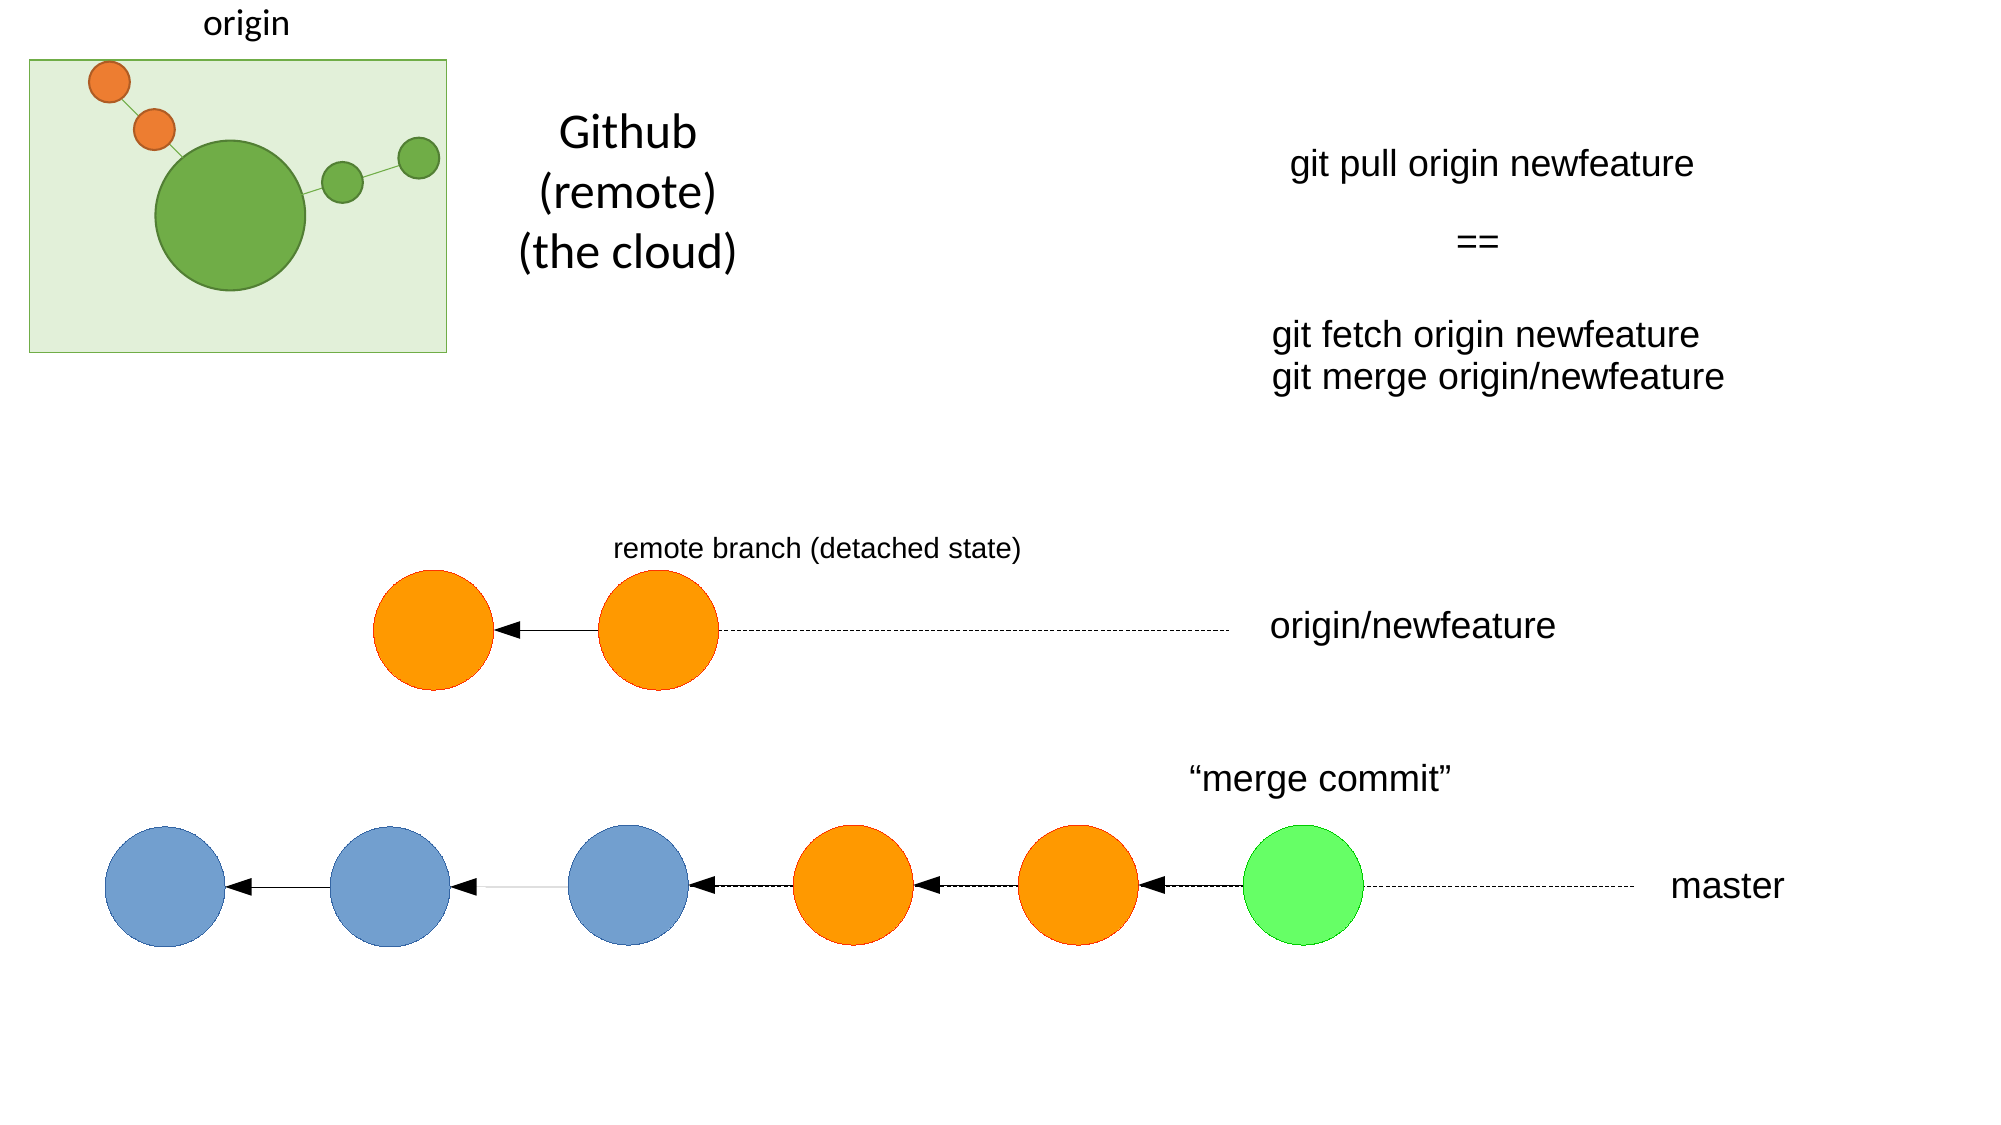

origin
Github
(remote)
(the cloud)
git pull origin newfeature
==
git fetch origin newfeature
git merge origin/newfeature
remote branch (detached state)
origin/newfeature
“merge commit”
master